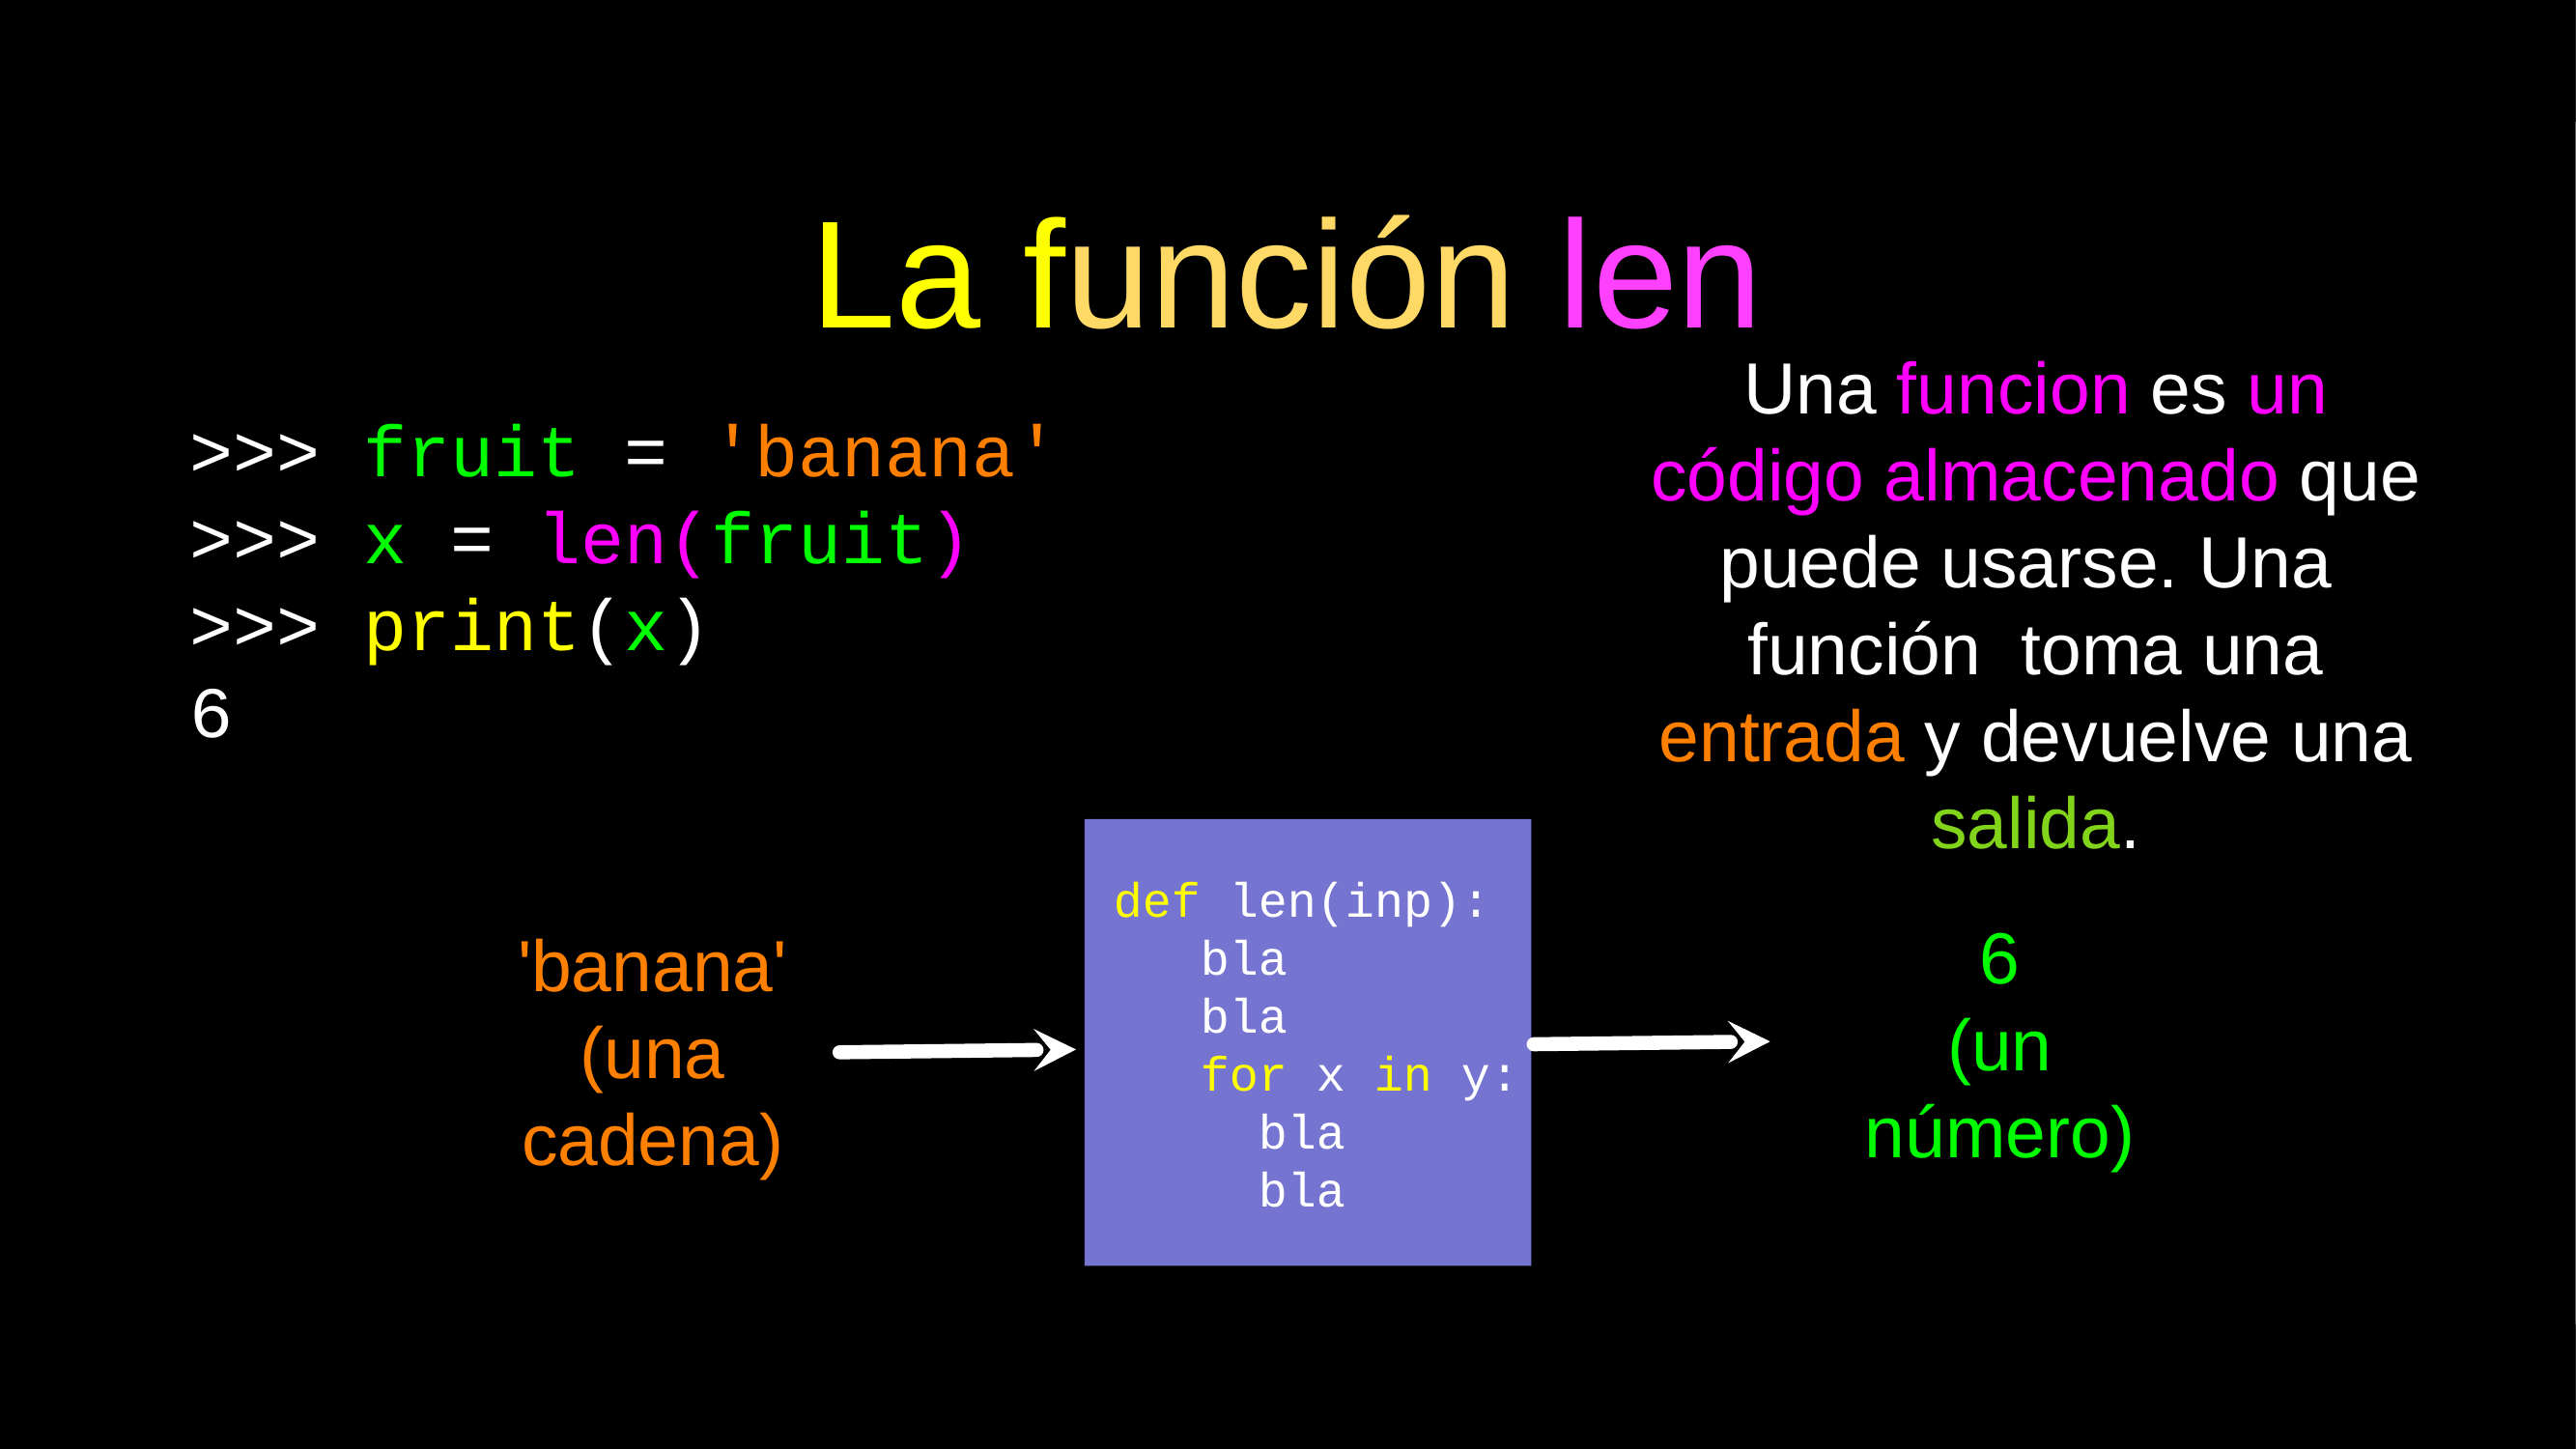

# La función len
>>> fruit = 'banana'
>>> x = len(fruit)
>>> print(x)
6
Una funcion es un código almacenado que puede usarse. Una función toma una entrada y devuelve una salida.
 def len(inp):
 bla
 bla
 for x in y:
 bla
 bla
6
(un número)
'banana'
(una cadena)